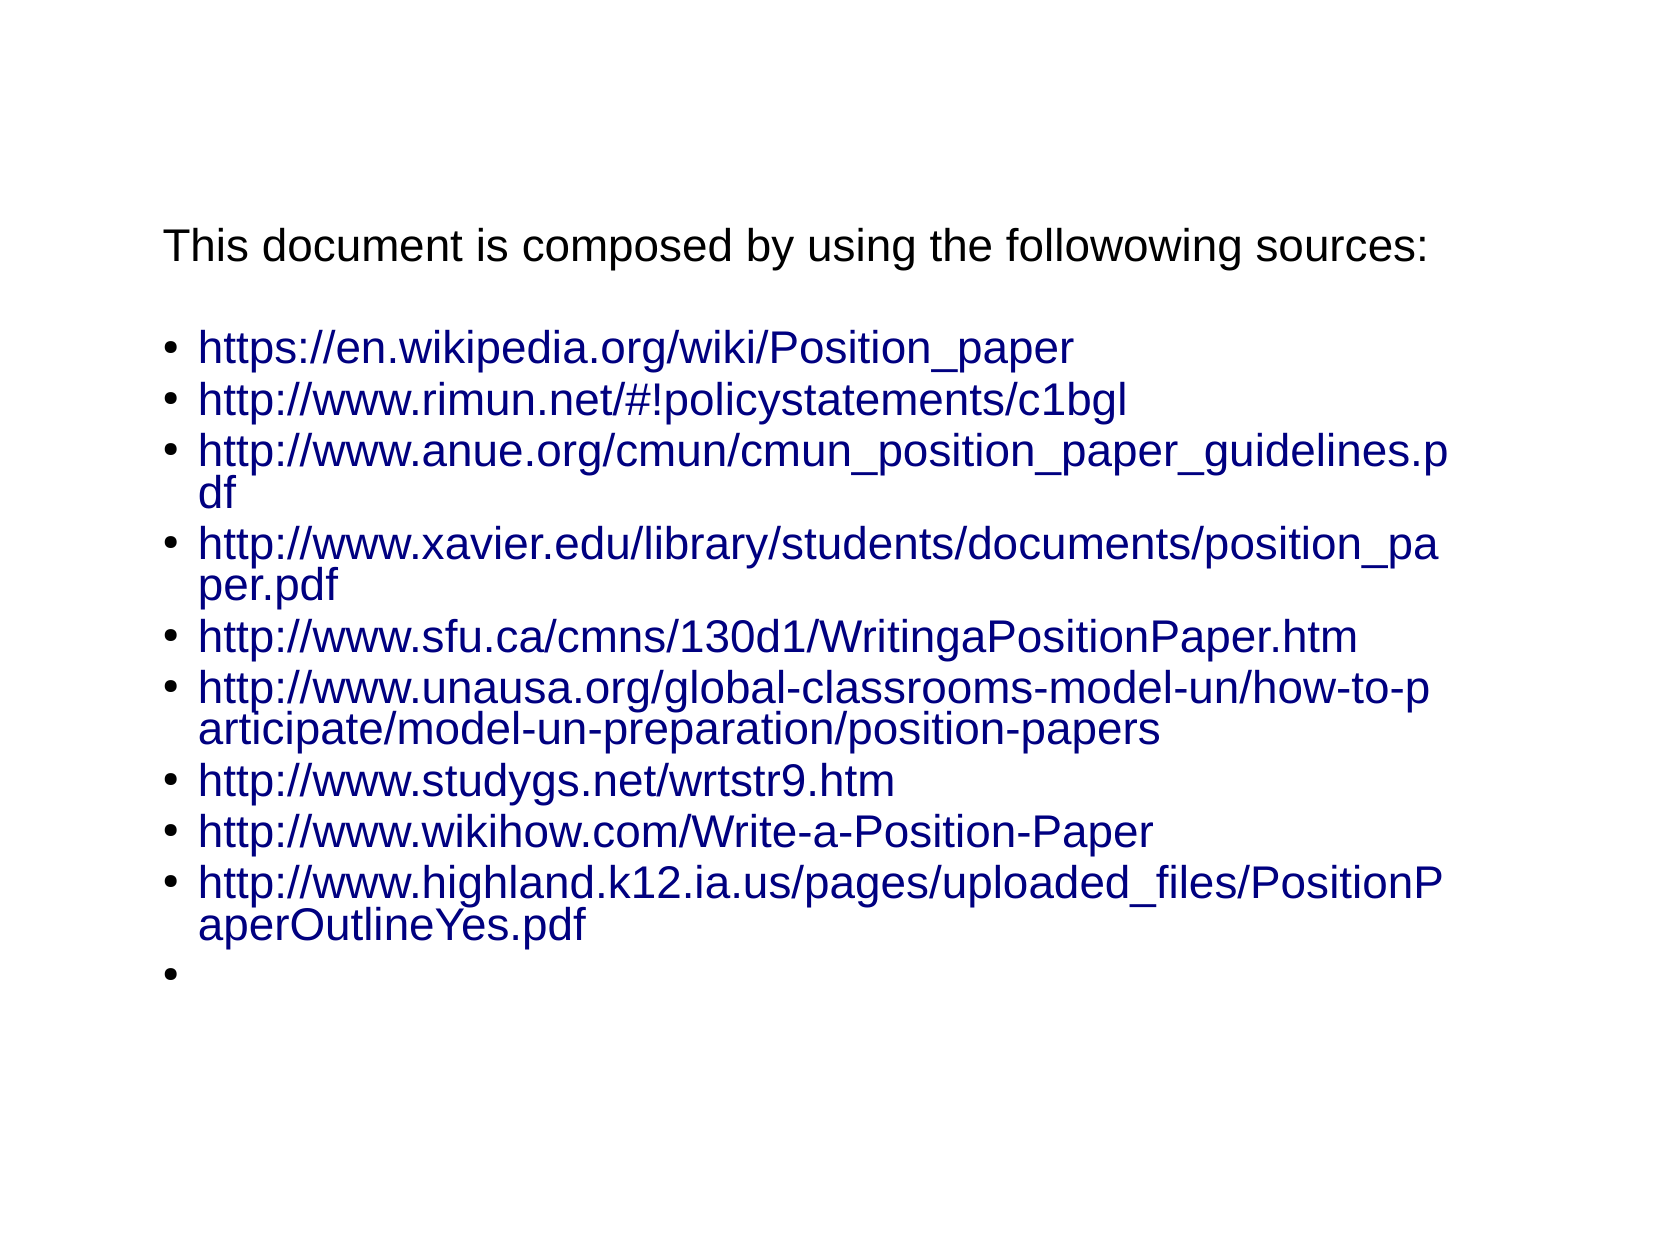

This document is composed by using the followowing sources:
https://en.wikipedia.org/wiki/Position_paper
http://www.rimun.net/#!policystatements/c1bgl
http://www.anue.org/cmun/cmun_position_paper_guidelines.pdf
http://www.xavier.edu/library/students/documents/position_paper.pdf
http://www.sfu.ca/cmns/130d1/WritingaPositionPaper.htm
http://www.unausa.org/global-classrooms-model-un/how-to-participate/model-un-preparation/position-papers
http://www.studygs.net/wrtstr9.htm
http://www.wikihow.com/Write-a-Position-Paper
http://www.highland.k12.ia.us/pages/uploaded_files/PositionPaperOutlineYes.pdf